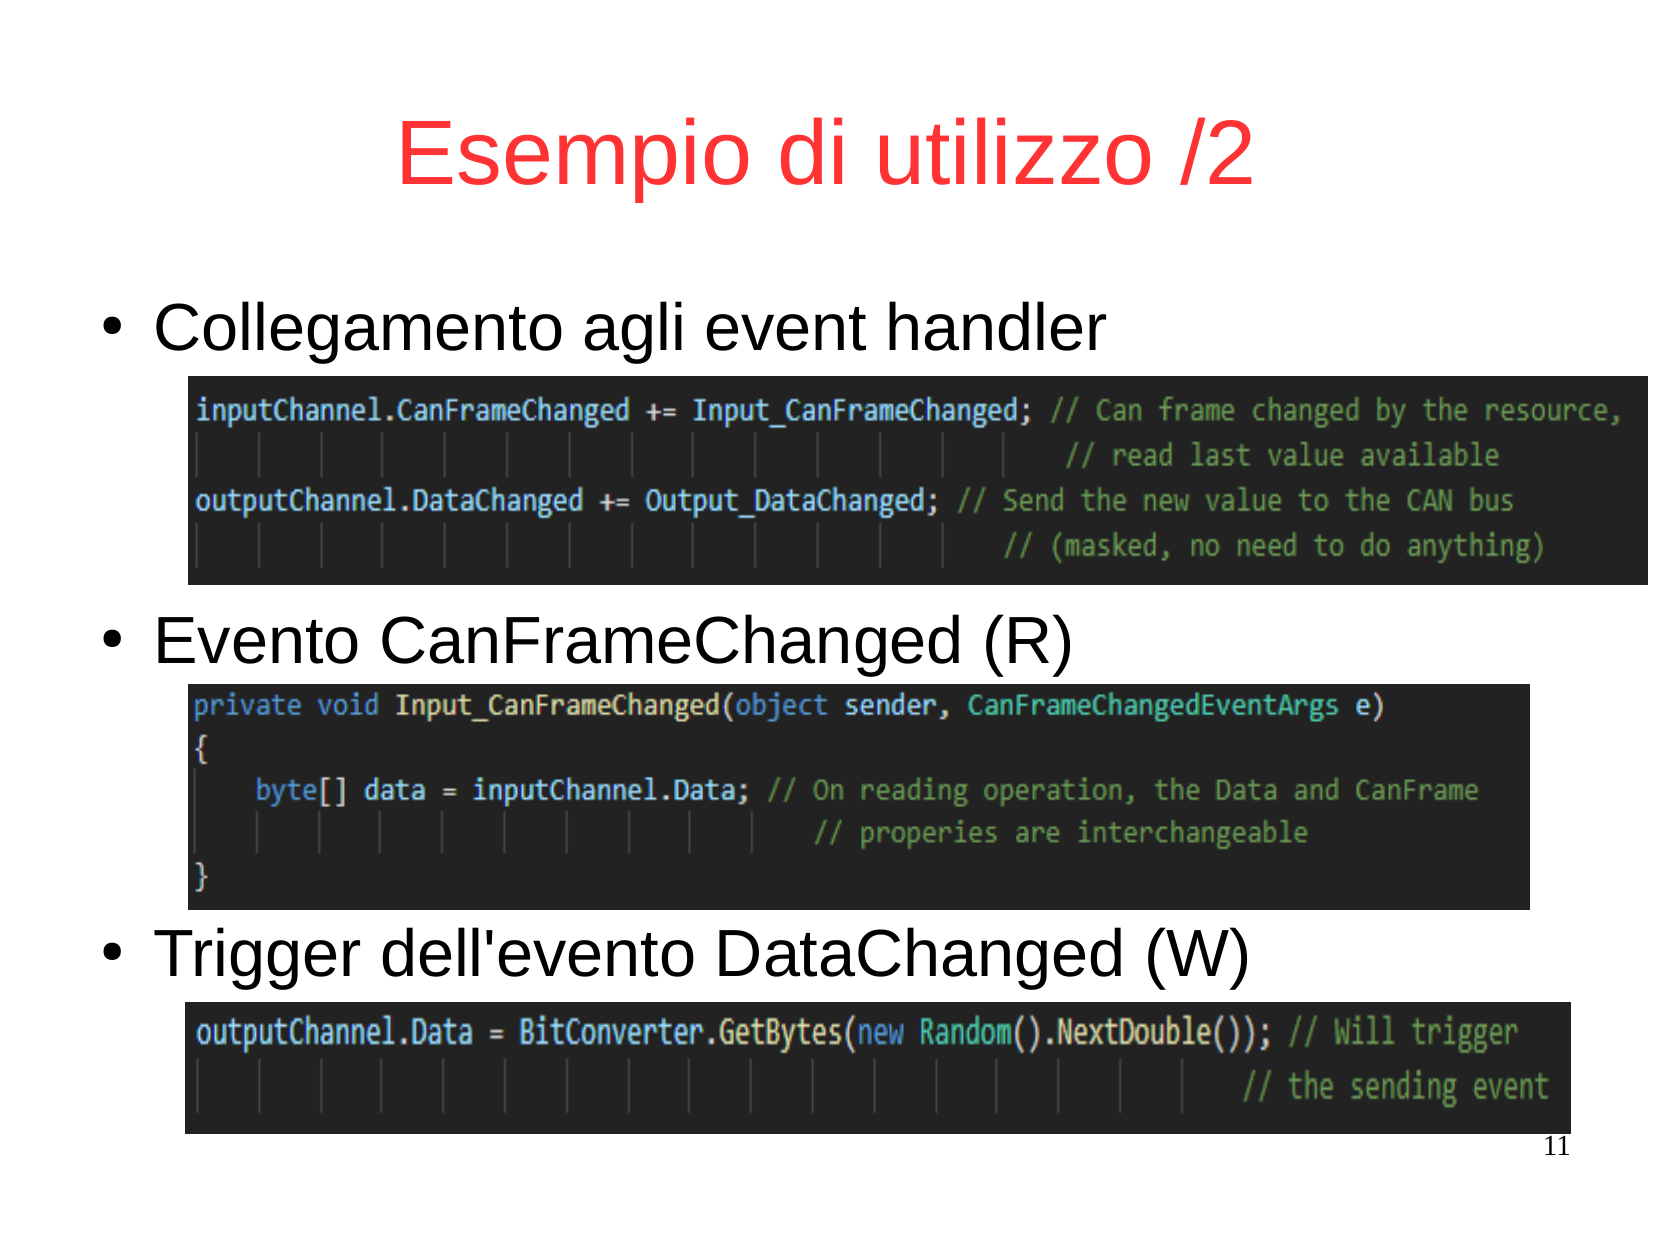

# Esempio di utilizzo /2
Collegamento agli event handler
Evento CanFrameChanged (R)
Trigger dell'evento DataChanged (W)
11